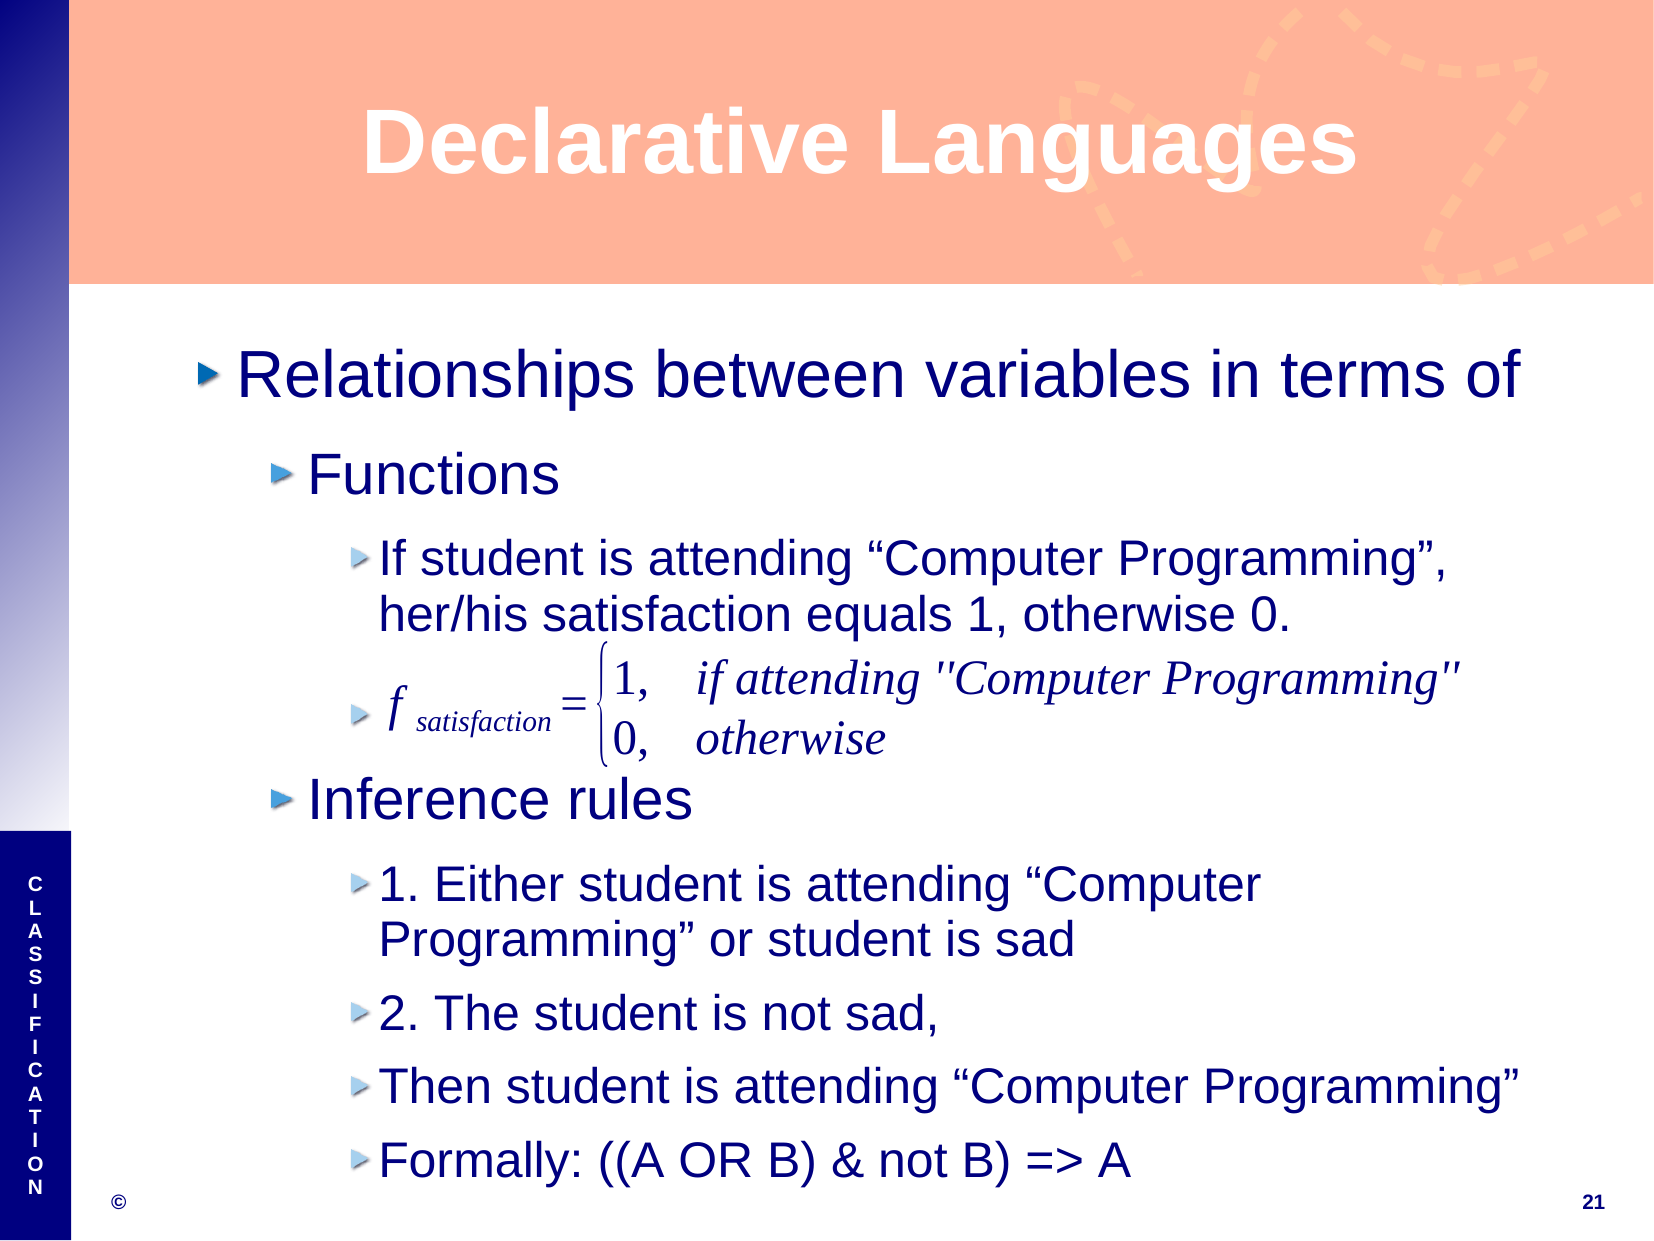

# Declarative Languages
Relationships between variables in terms of
Functions
If student is attending “Computer Programming”, her/his satisfaction equals 1, otherwise 0.
Inference rules
1. Either student is attending “Computer Programming” or student is sad
2. The student is not sad,
Then student is attending “Computer Programming”
Formally: ((A OR B) & not B) => A
C
L
A
S
S
I
F
I
C
A
T
I
O
N